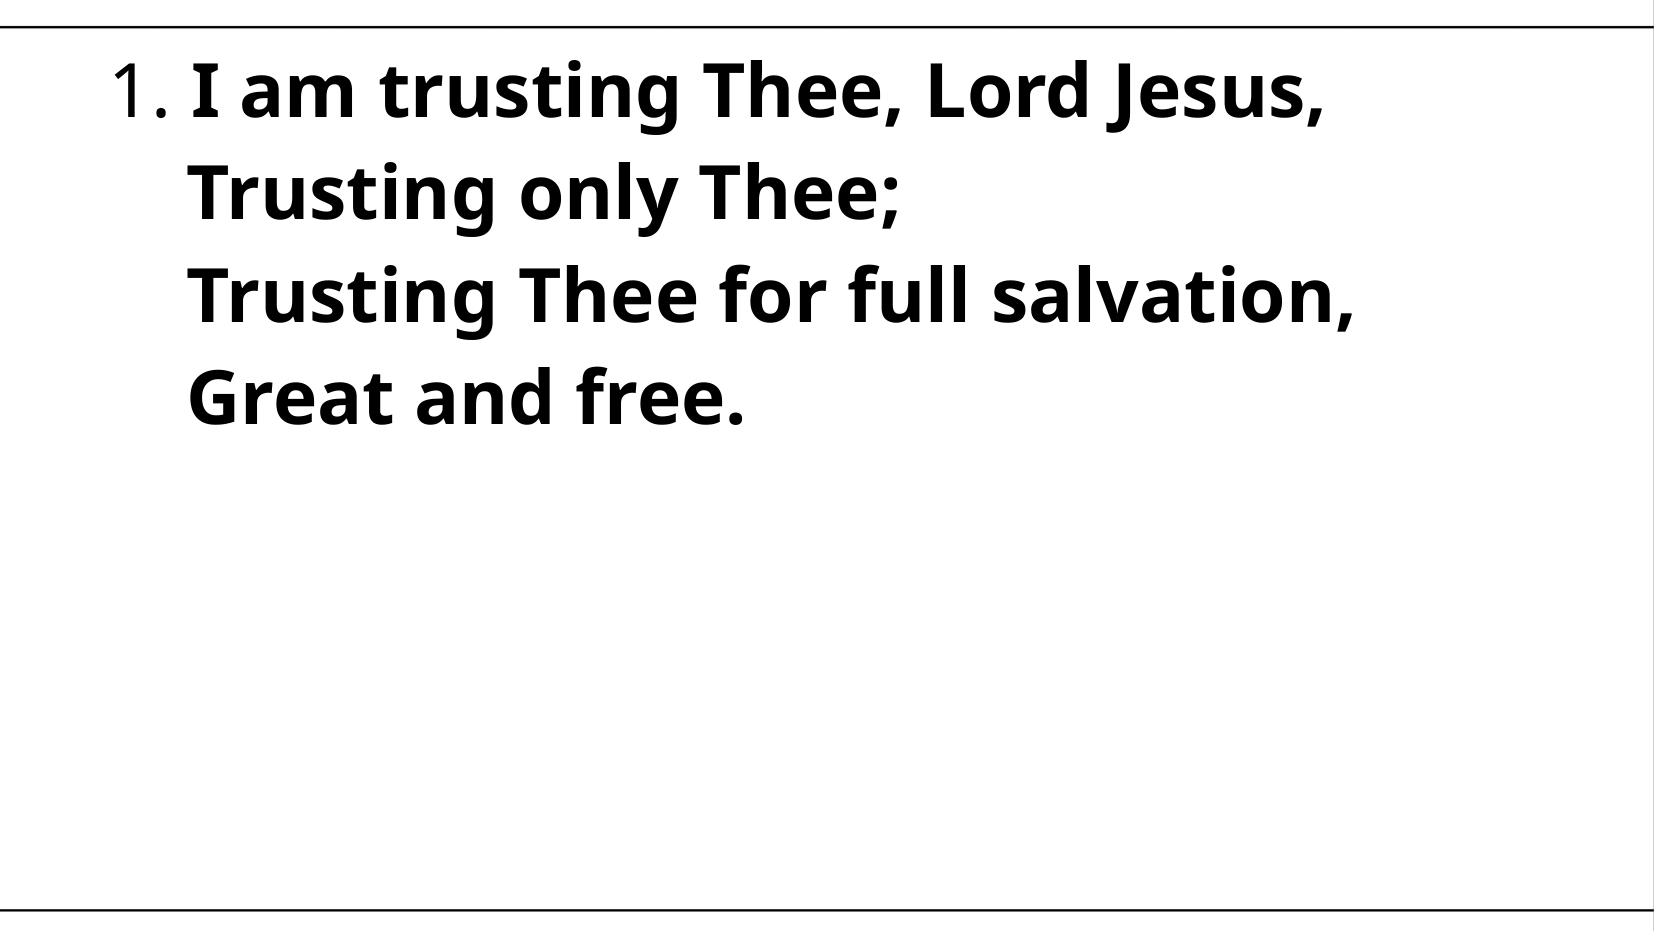

1. I am trusting Thee, Lord Jesus,
 Trusting only Thee;
 Trusting Thee for full salvation,
 Great and free.